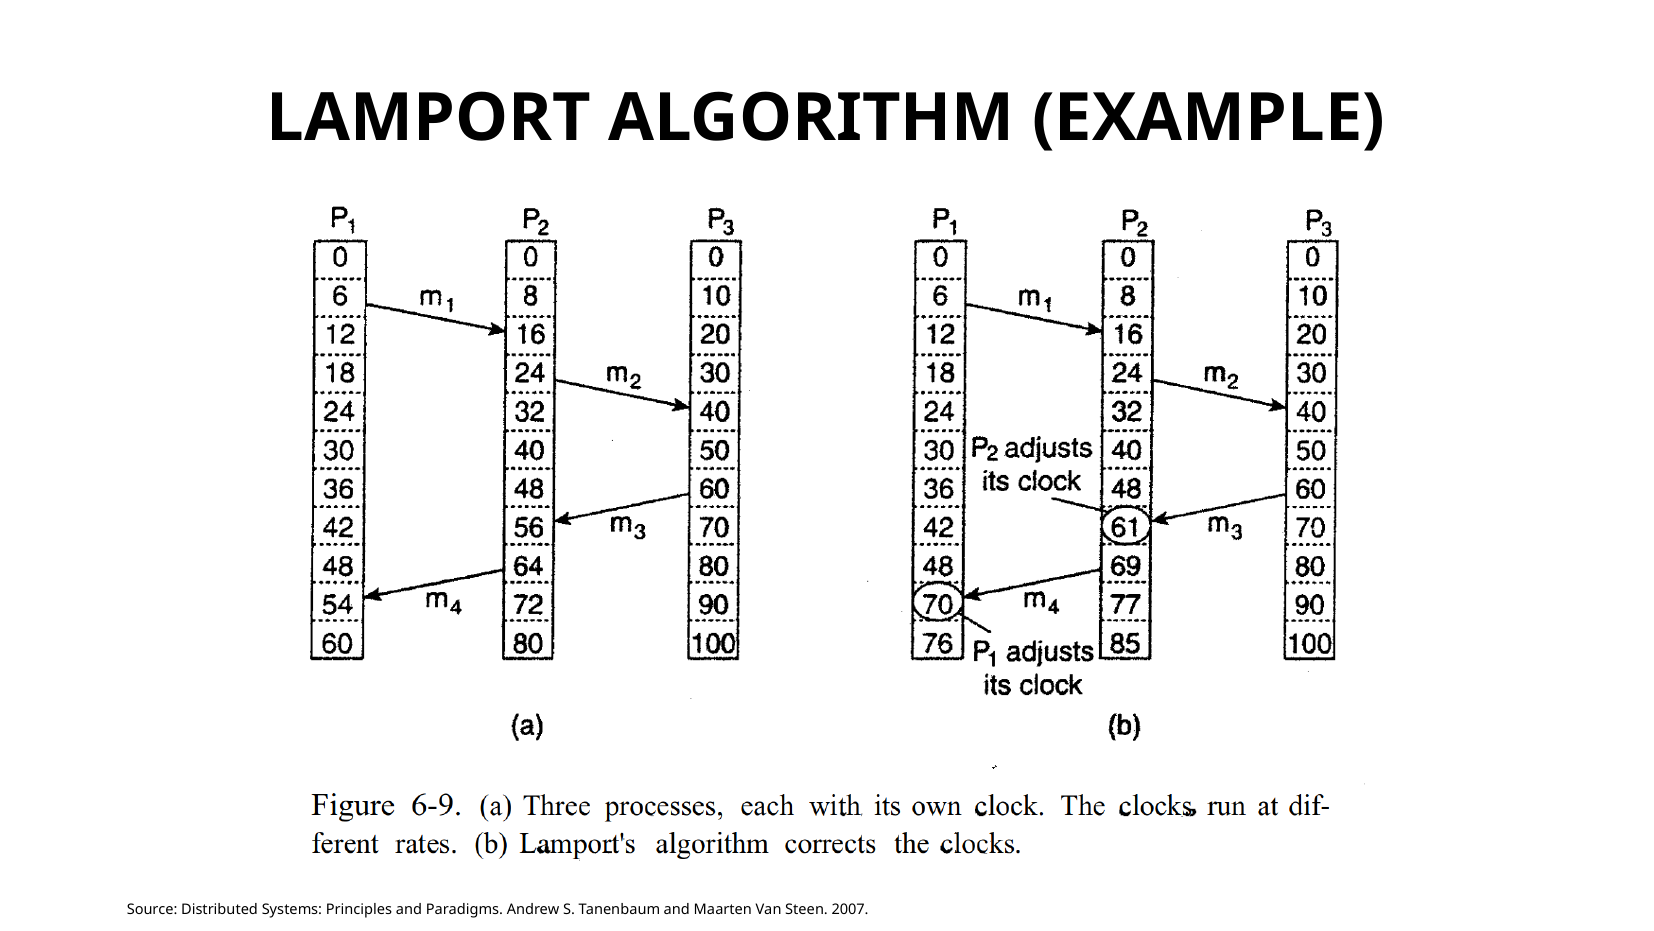

# LAMPORT ALGORITHM (EXAMPLE)
Source: Distributed Systems: Principles and Paradigms. Andrew S. Tanenbaum and Maarten Van Steen. 2007.